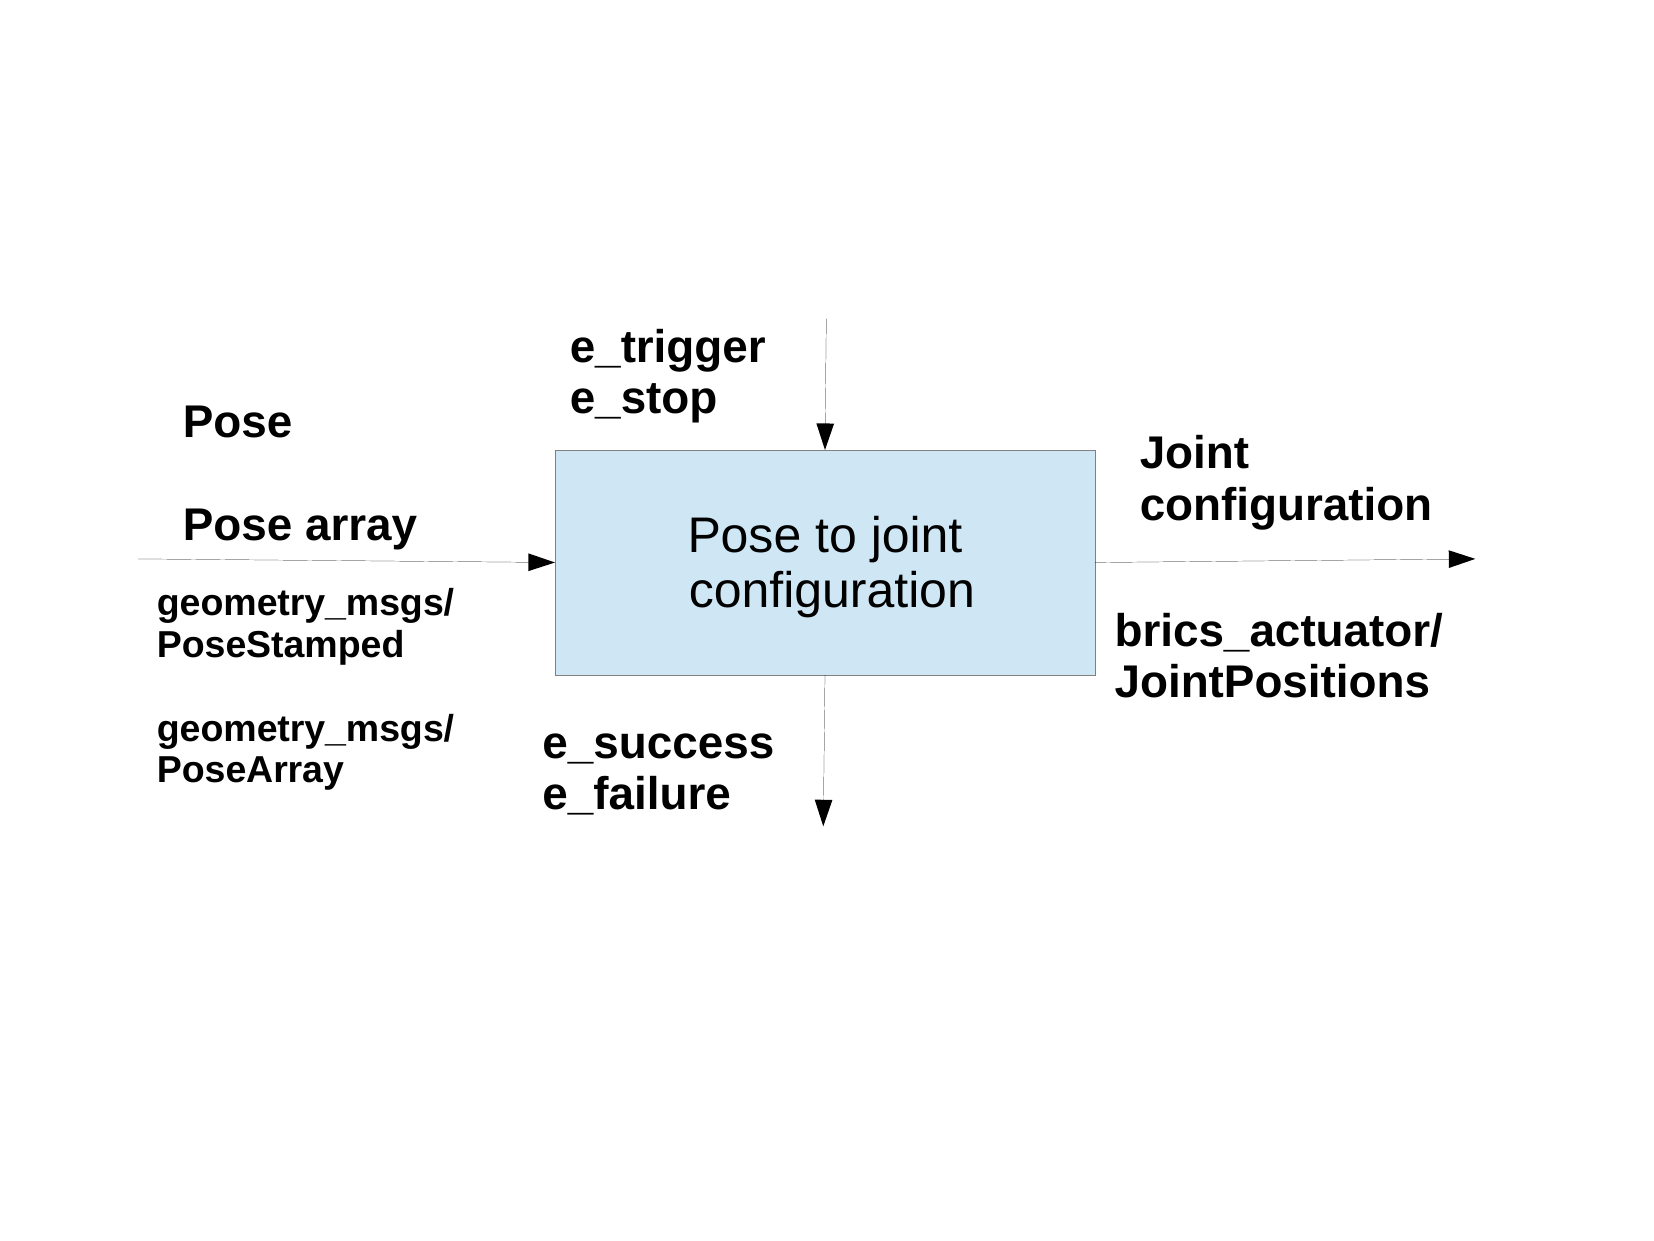

e_trigger
e_stop
Pose
Pose array
Joint configuration
Pose to joint
 configuration
geometry_msgs/
PoseStamped
geometry_msgs/
PoseArray
brics_actuator/
JointPositions
e_success
e_failure